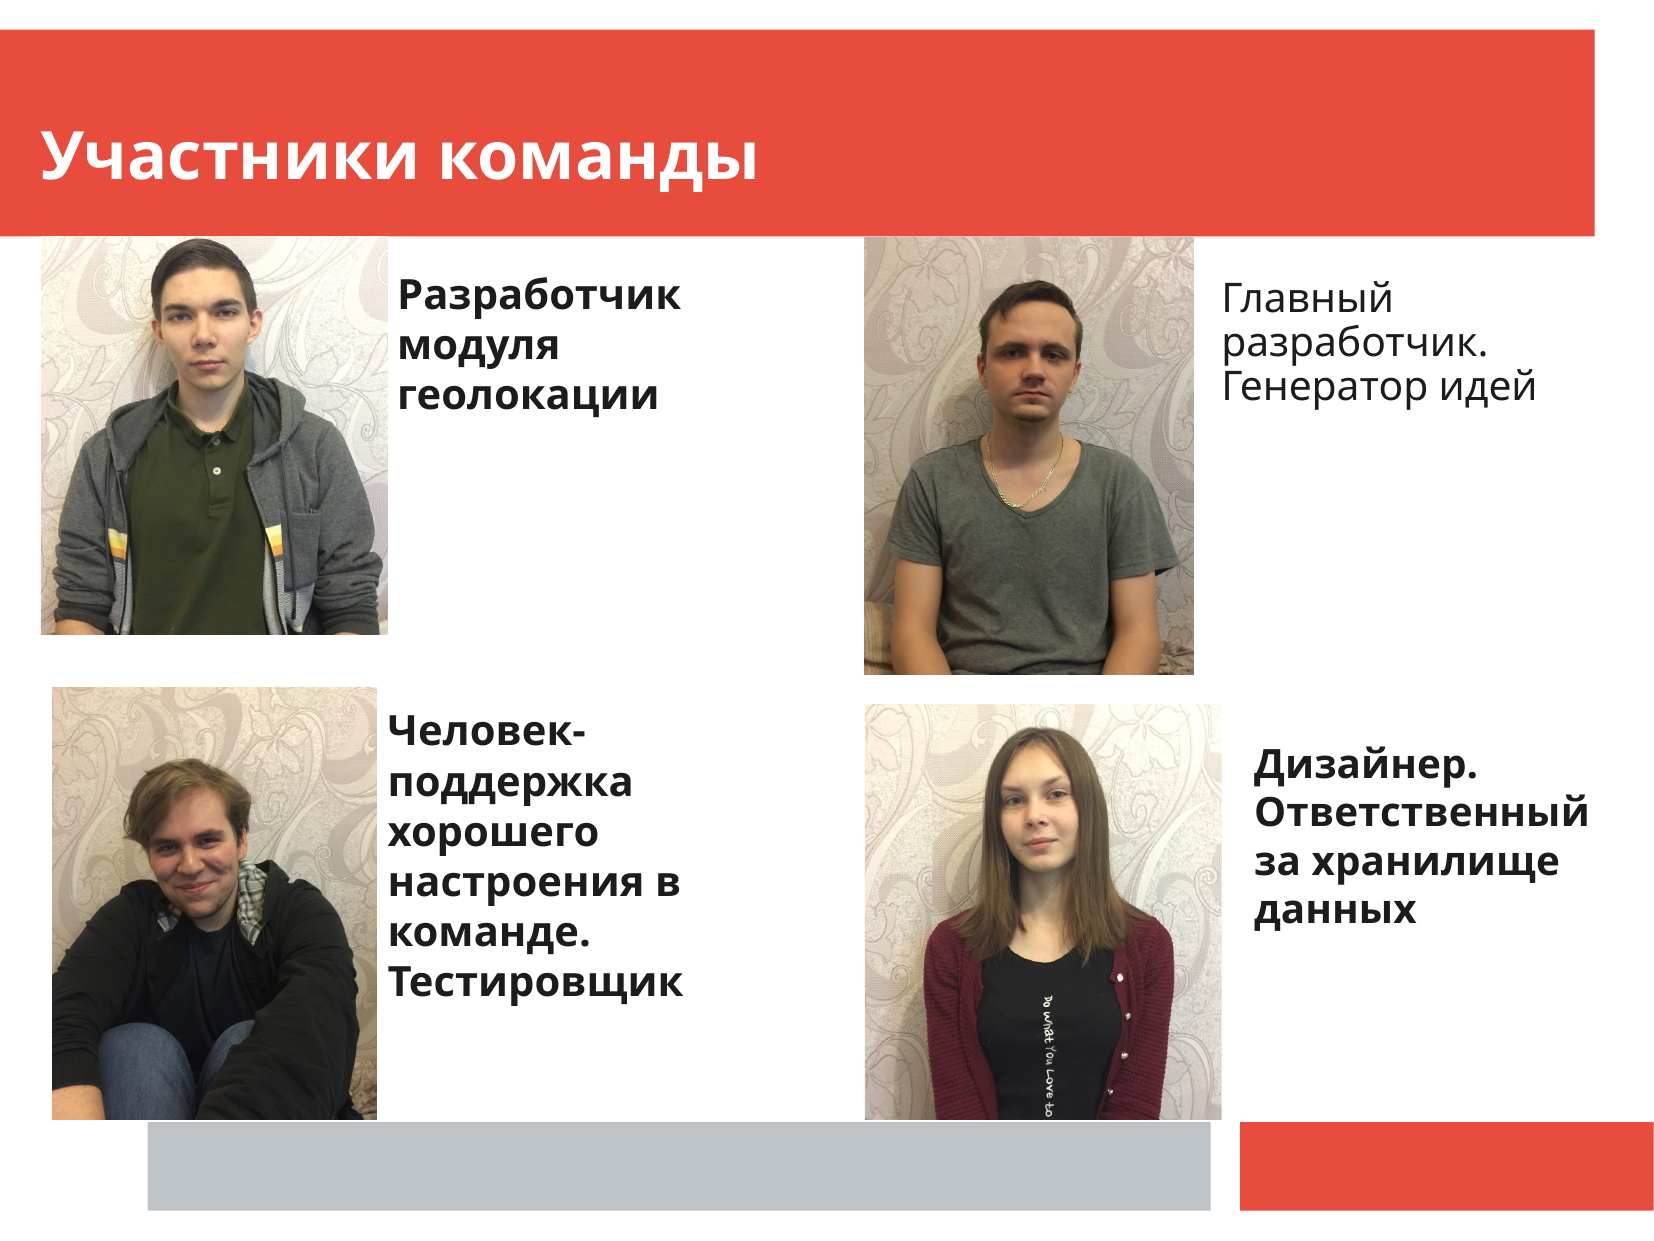

# Участники команды
Главный разработчик. Генератор идей
Разработчик модуля геолокации
Дизайнер. Ответственный за хранилище данных
Человек-поддержка хорошего настроения в команде. Тестировщик